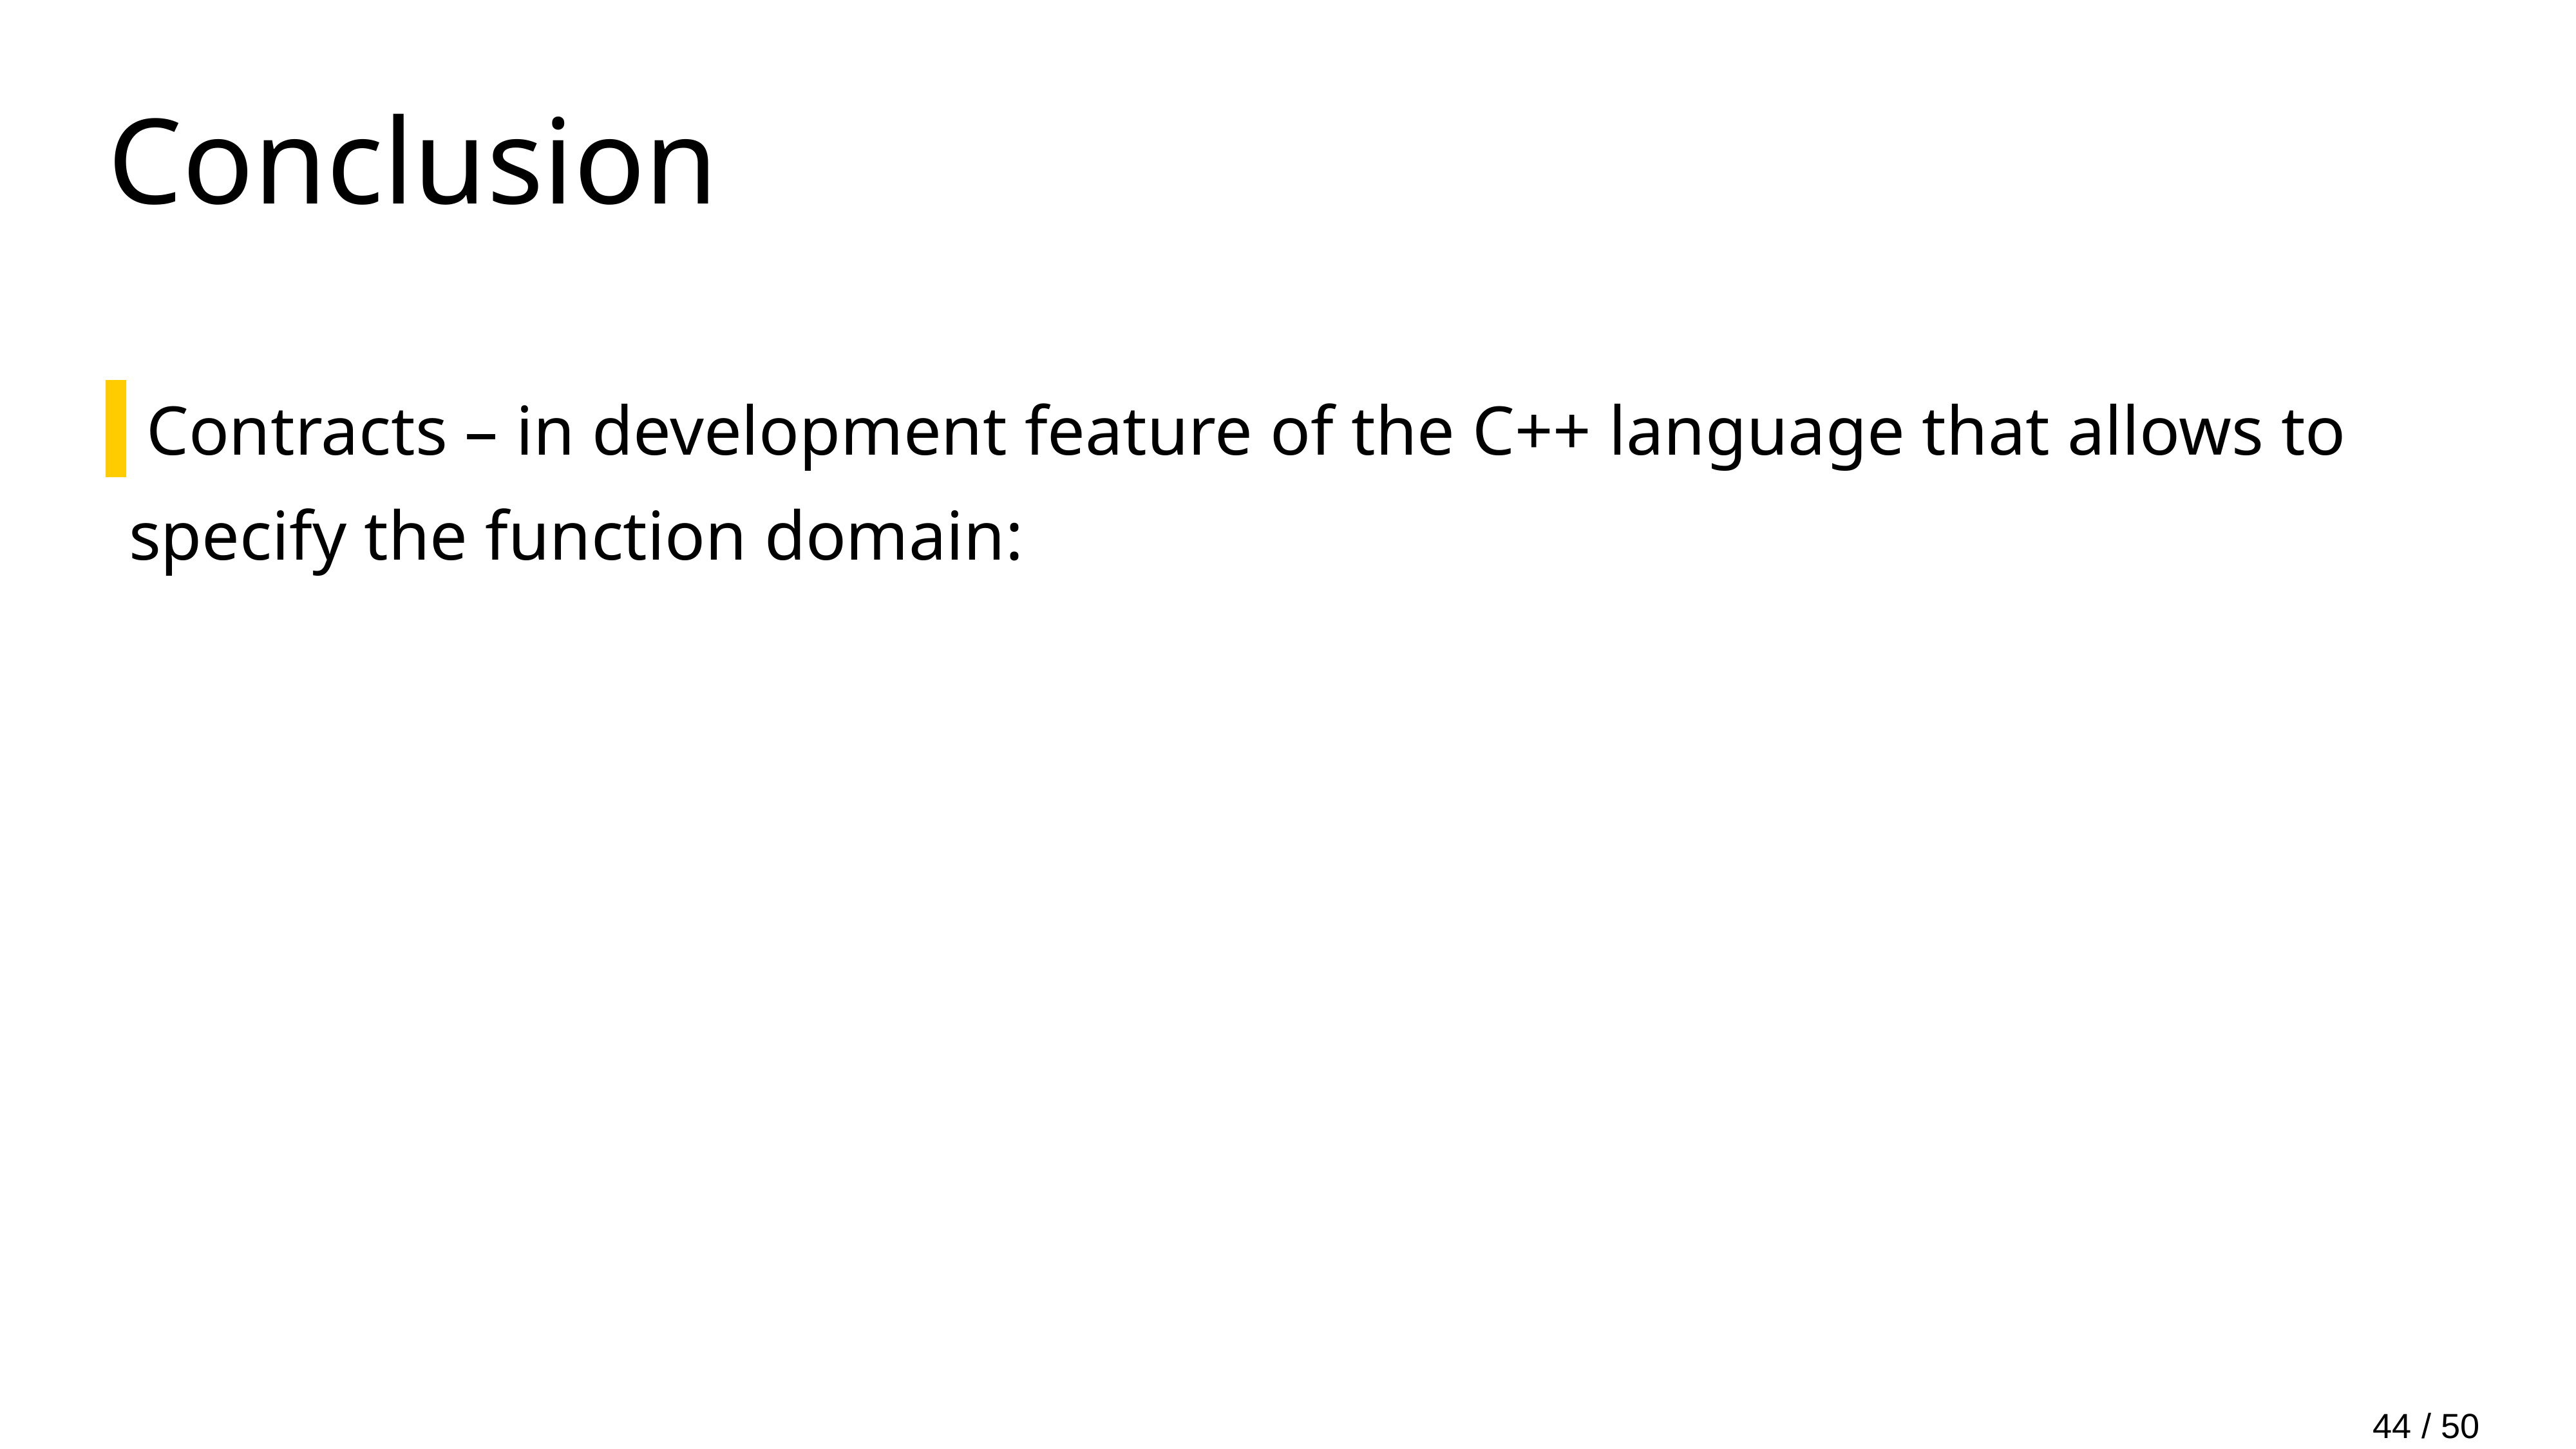

# Conclusion
 Contracts – in development feature of the C++ language that allows to specify the function domain: